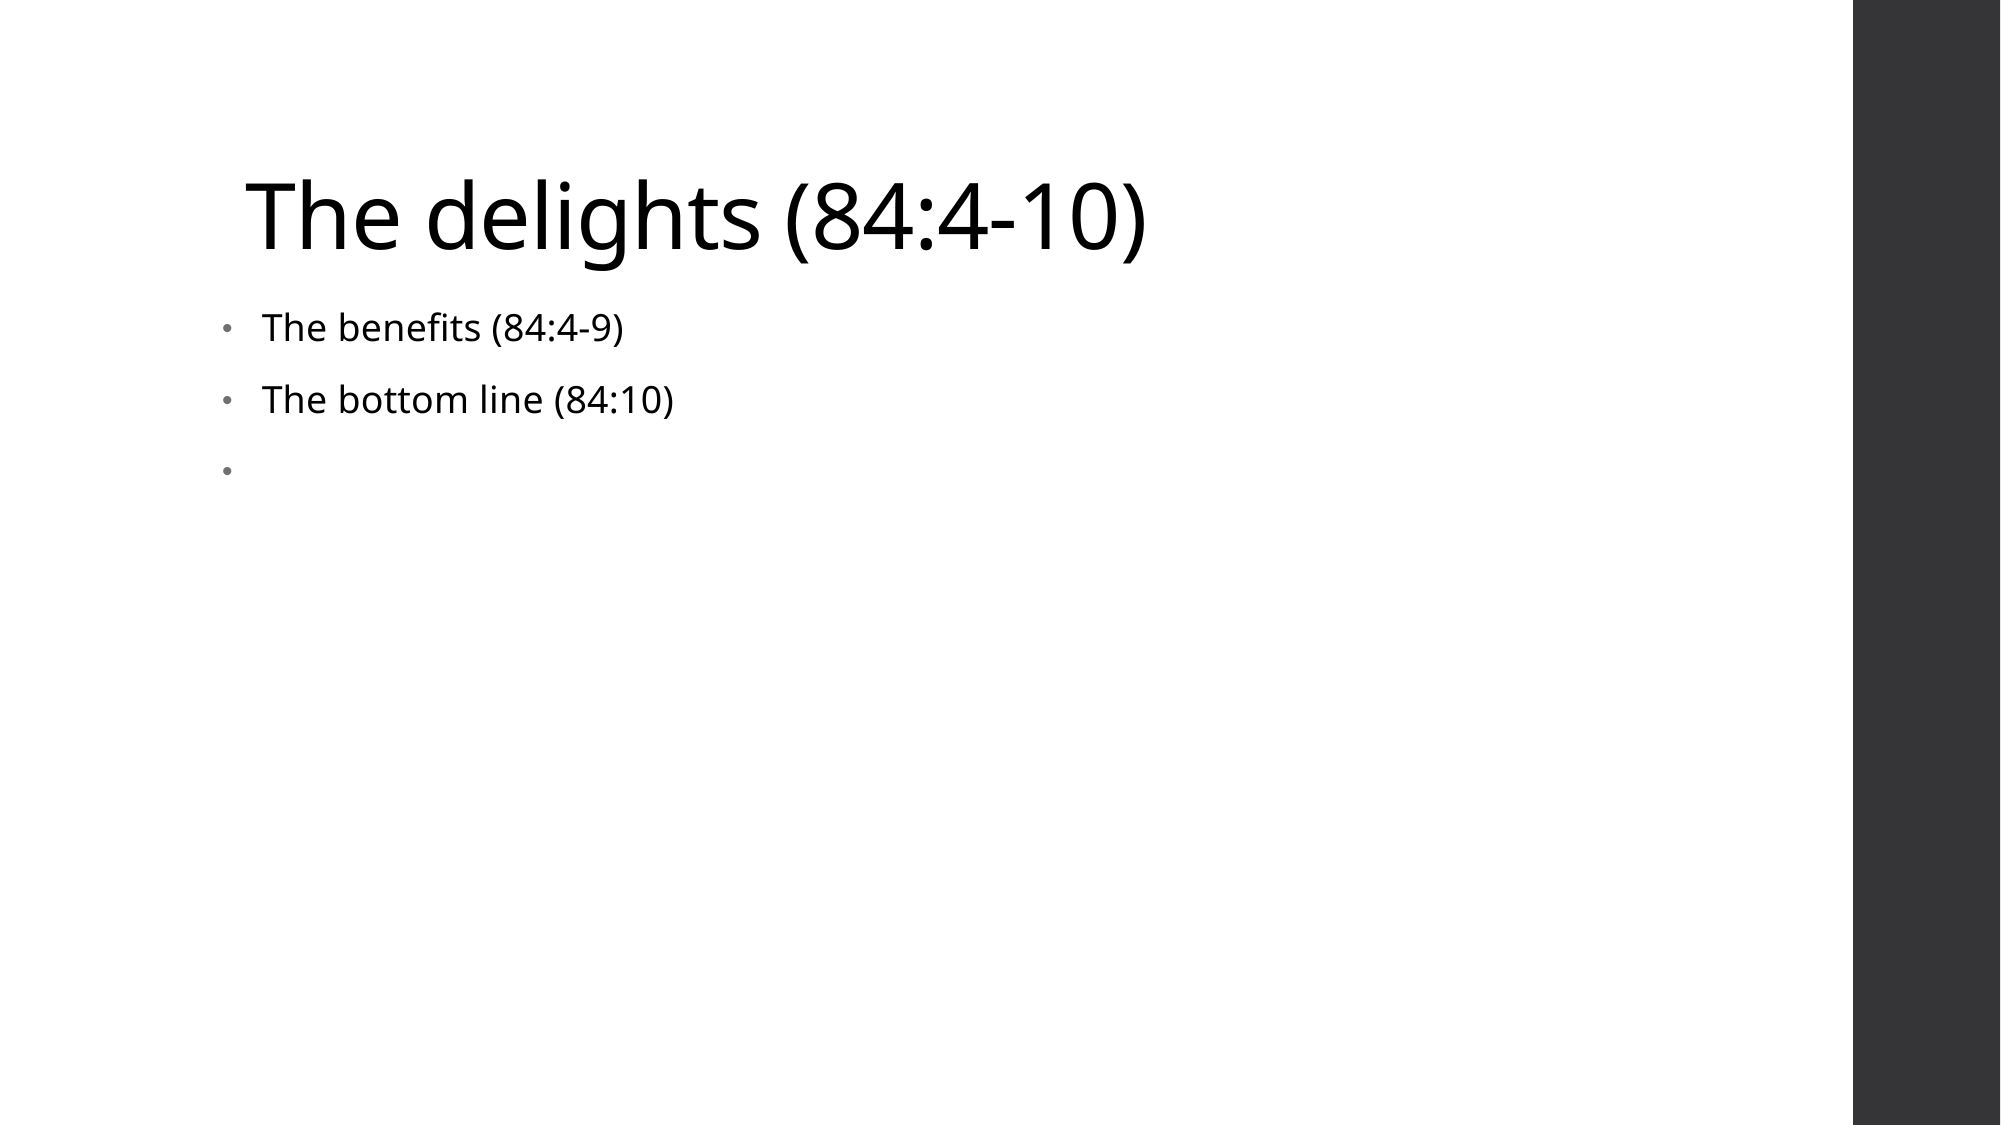

# The delights (84:4-10)
 The benefits (84:4-9)
 The bottom line (84:10)